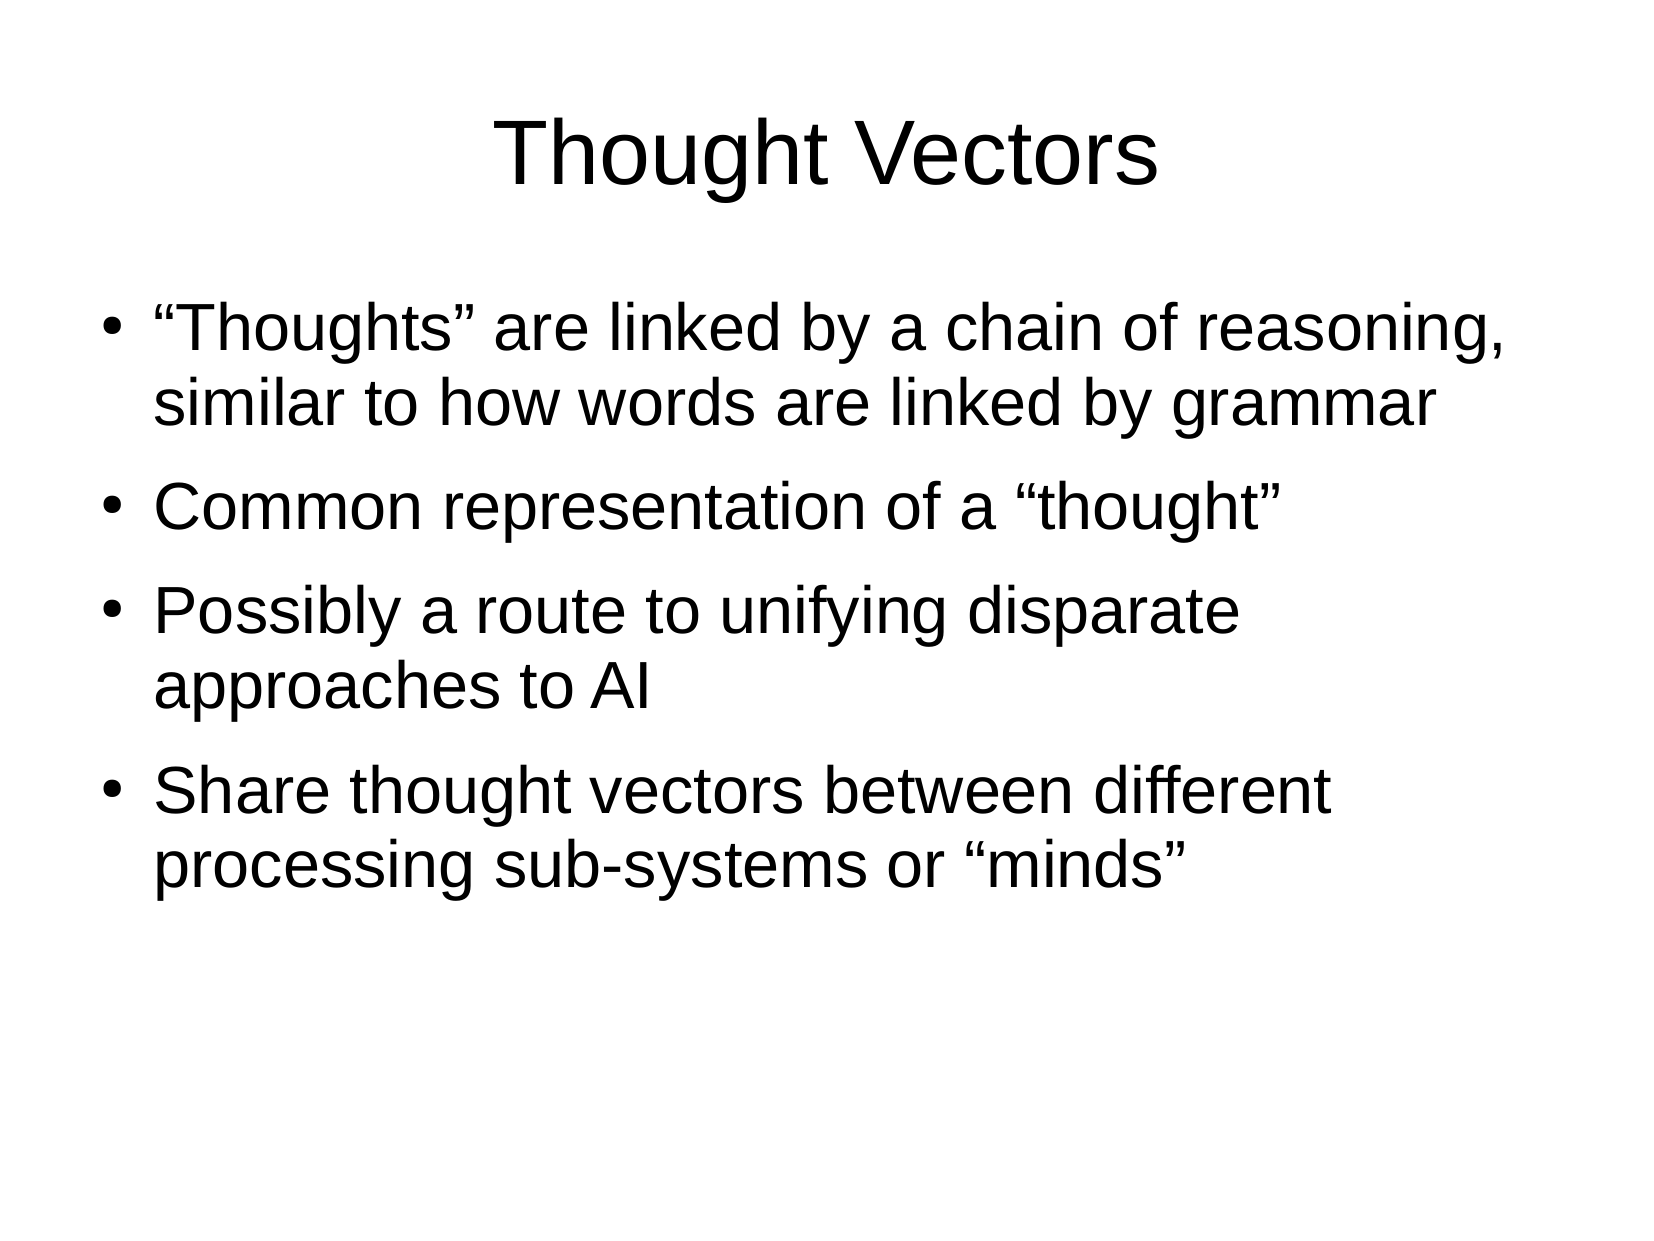

# Thought Vectors
“Thoughts” are linked by a chain of reasoning, similar to how words are linked by grammar
Common representation of a “thought”
Possibly a route to unifying disparate approaches to AI
Share thought vectors between different processing sub-systems or “minds”